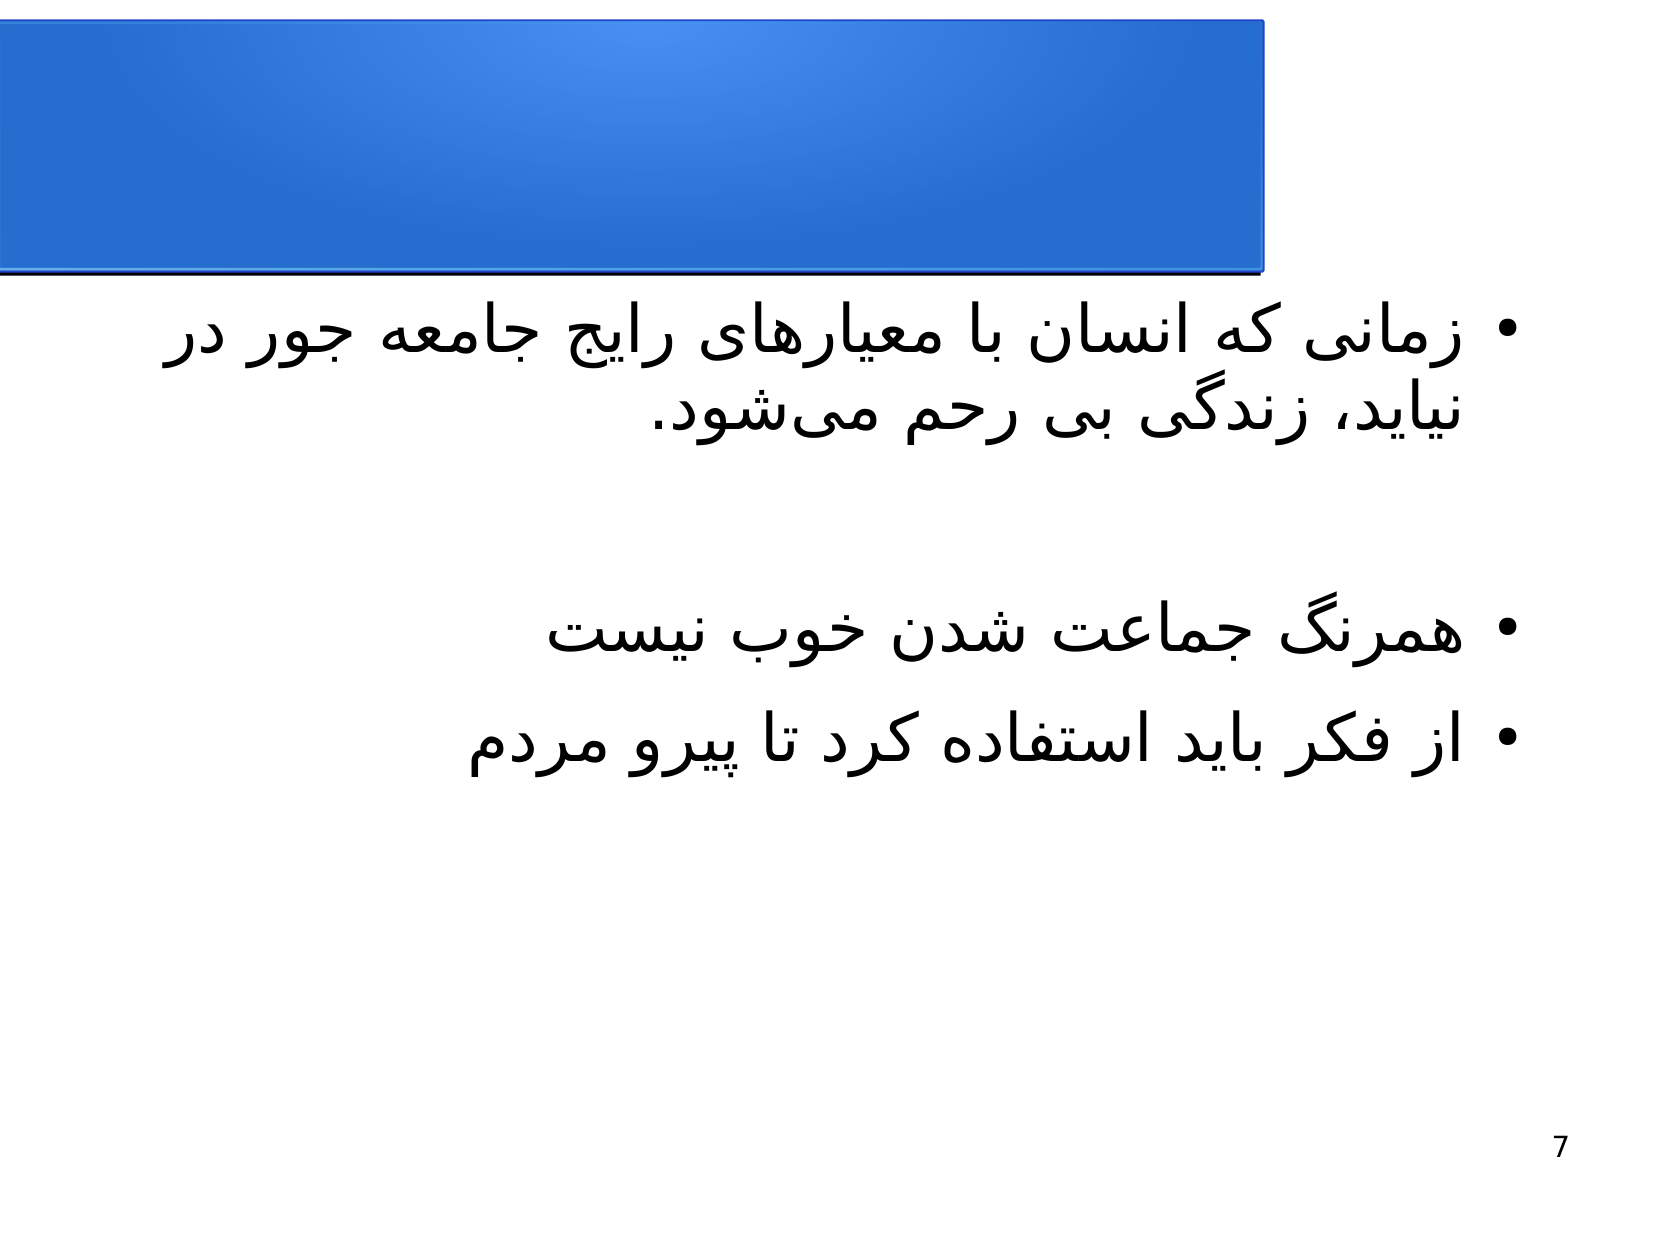

#
زمانی که انسان با معیارهای رایج جامعه جور در نیاید، زندگی بی رحم می‌شود.
همرنگ جماعت شدن خوب نیست
از فکر باید استفاده کرد تا پیرو مردم
7